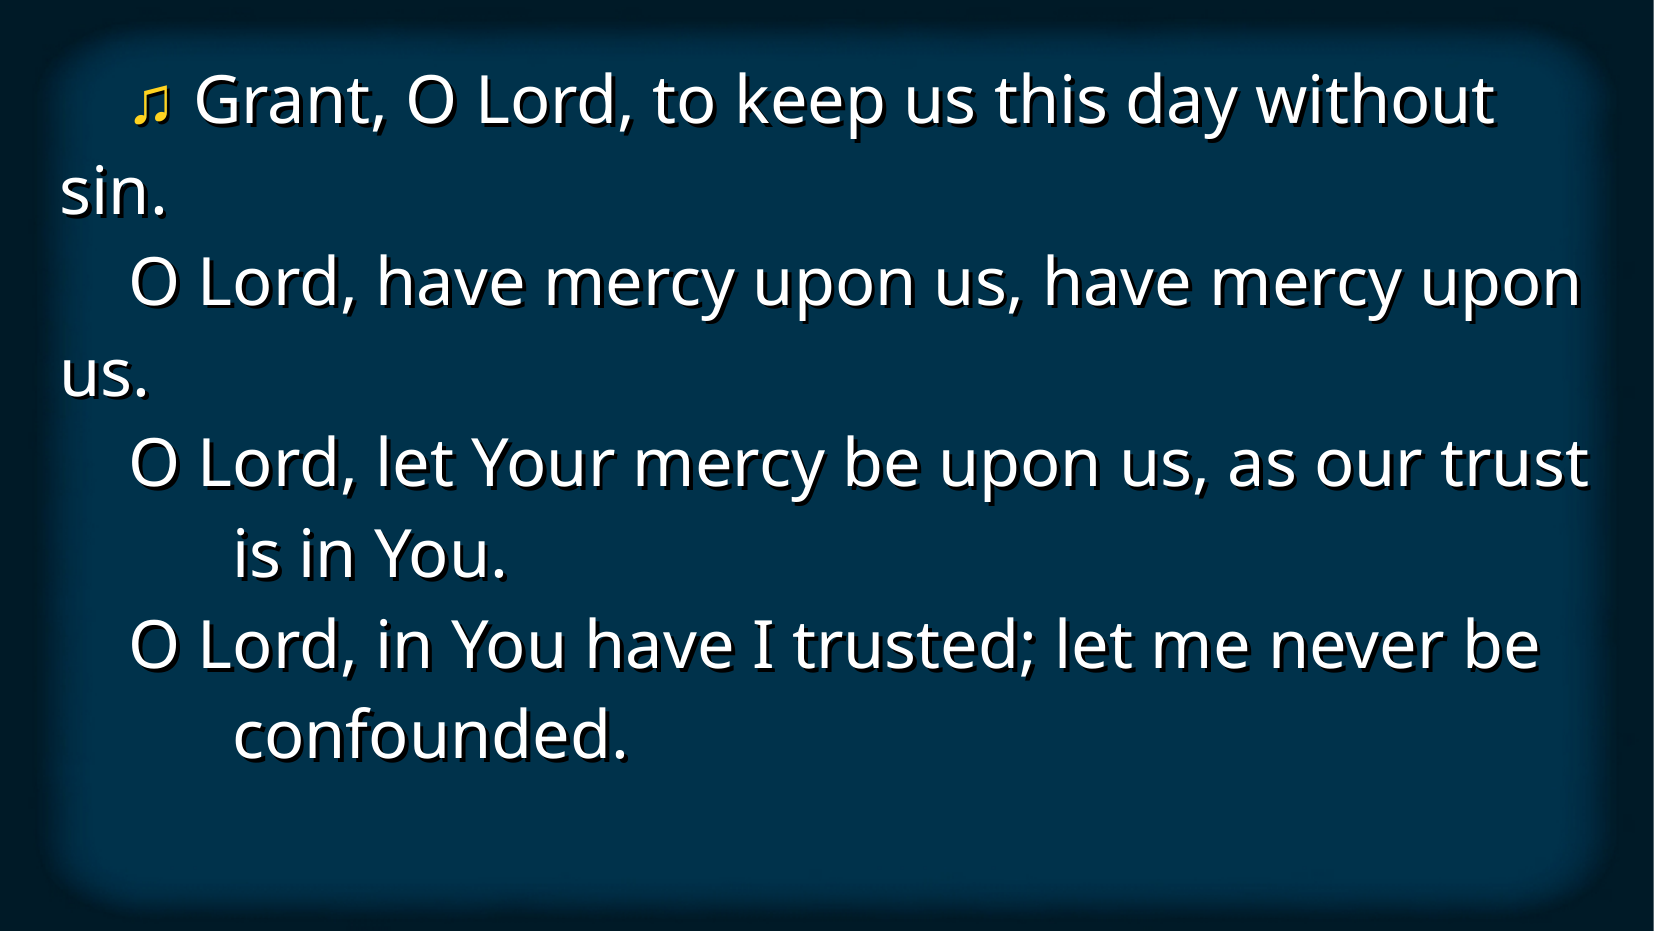

♫ Grant, O Lord, to keep us this day without sin.
 O Lord, have mercy upon us, have mercy upon us.
 O Lord, let Your mercy be upon us, as our trust
 is in You.
 O Lord, in You have I trusted; let me never be
 confounded.